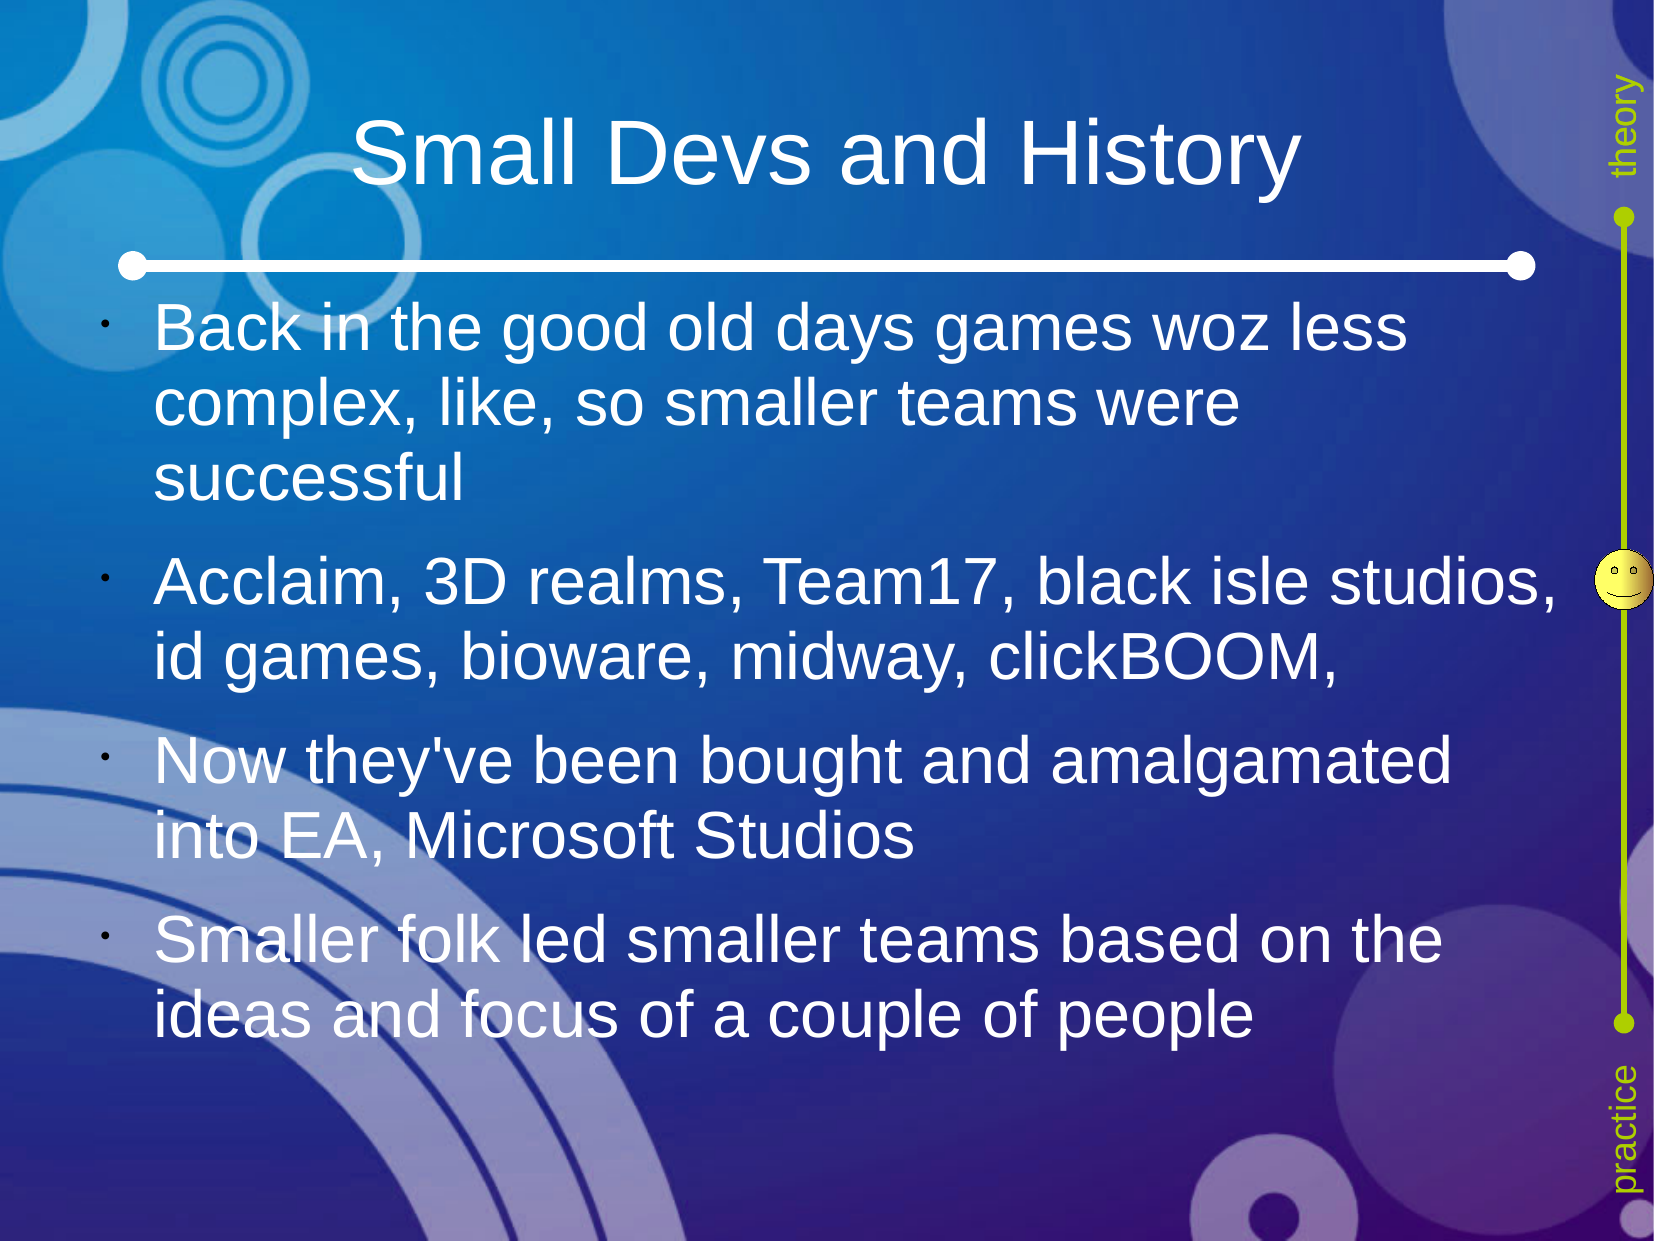

# Small Devs and History
Back in the good old days games woz less complex, like, so smaller teams were successful
Acclaim, 3D realms, Team17, black isle studios, id games, bioware, midway, clickBOOM,
Now they've been bought and amalgamated into EA, Microsoft Studios
Smaller folk led smaller teams based on the ideas and focus of a couple of people